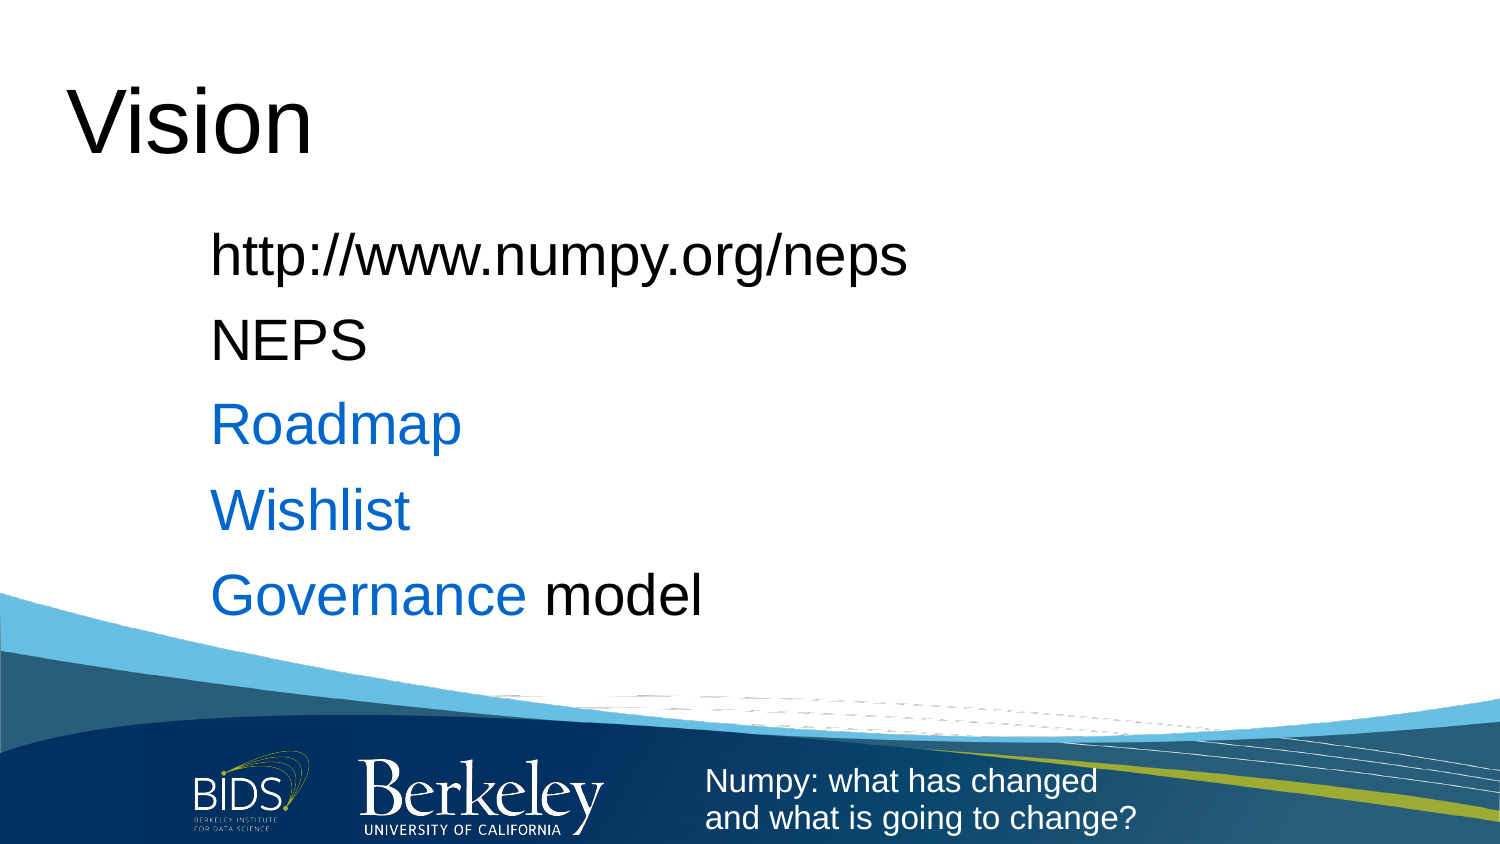

# Vision
http://www.numpy.org/neps
NEPS
Roadmap
Wishlist
Governance model
Numpy: what has changed
and what is going to change?